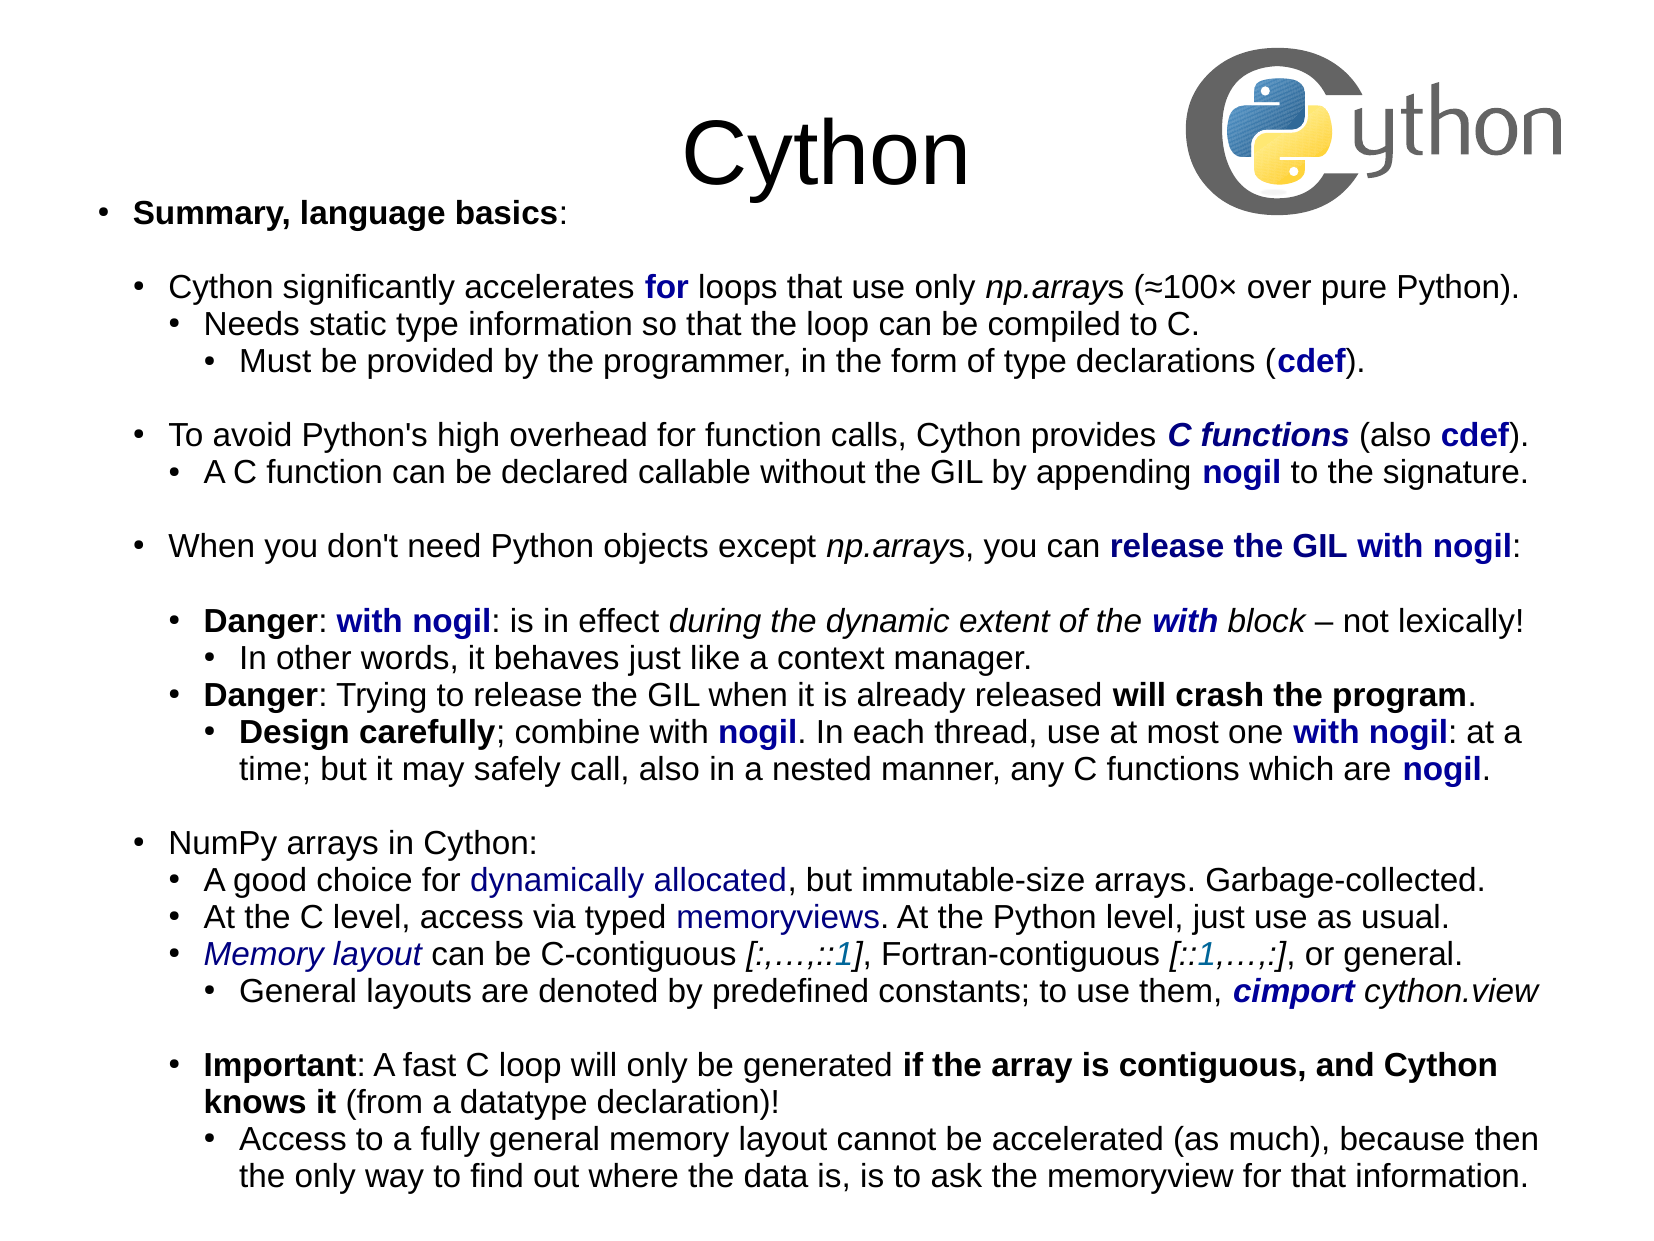

# Cython
Summary, language basics:
Cython significantly accelerates for loops that use only np.arrays (≈100× over pure Python).
Needs static type information so that the loop can be compiled to C.
Must be provided by the programmer, in the form of type declarations (cdef).
To avoid Python's high overhead for function calls, Cython provides C functions (also cdef).
A C function can be declared callable without the GIL by appending nogil to the signature.
When you don't need Python objects except np.arrays, you can release the GIL with nogil:
Danger: with nogil: is in effect during the dynamic extent of the with block – not lexically!
In other words, it behaves just like a context manager.
Danger: Trying to release the GIL when it is already released will crash the program.
Design carefully; combine with nogil. In each thread, use at most one with nogil: at a time; but it may safely call, also in a nested manner, any C functions which are nogil.
NumPy arrays in Cython:
A good choice for dynamically allocated, but immutable-size arrays. Garbage-collected.
At the C level, access via typed memoryviews. At the Python level, just use as usual.
Memory layout can be C-contiguous [:,…,::1], Fortran-contiguous [::1,…,:], or general.
General layouts are denoted by predefined constants; to use them, cimport cython.view
Important: A fast C loop will only be generated if the array is contiguous, and Cython knows it (from a datatype declaration)!
Access to a fully general memory layout cannot be accelerated (as much), because then the only way to find out where the data is, is to ask the memoryview for that information.